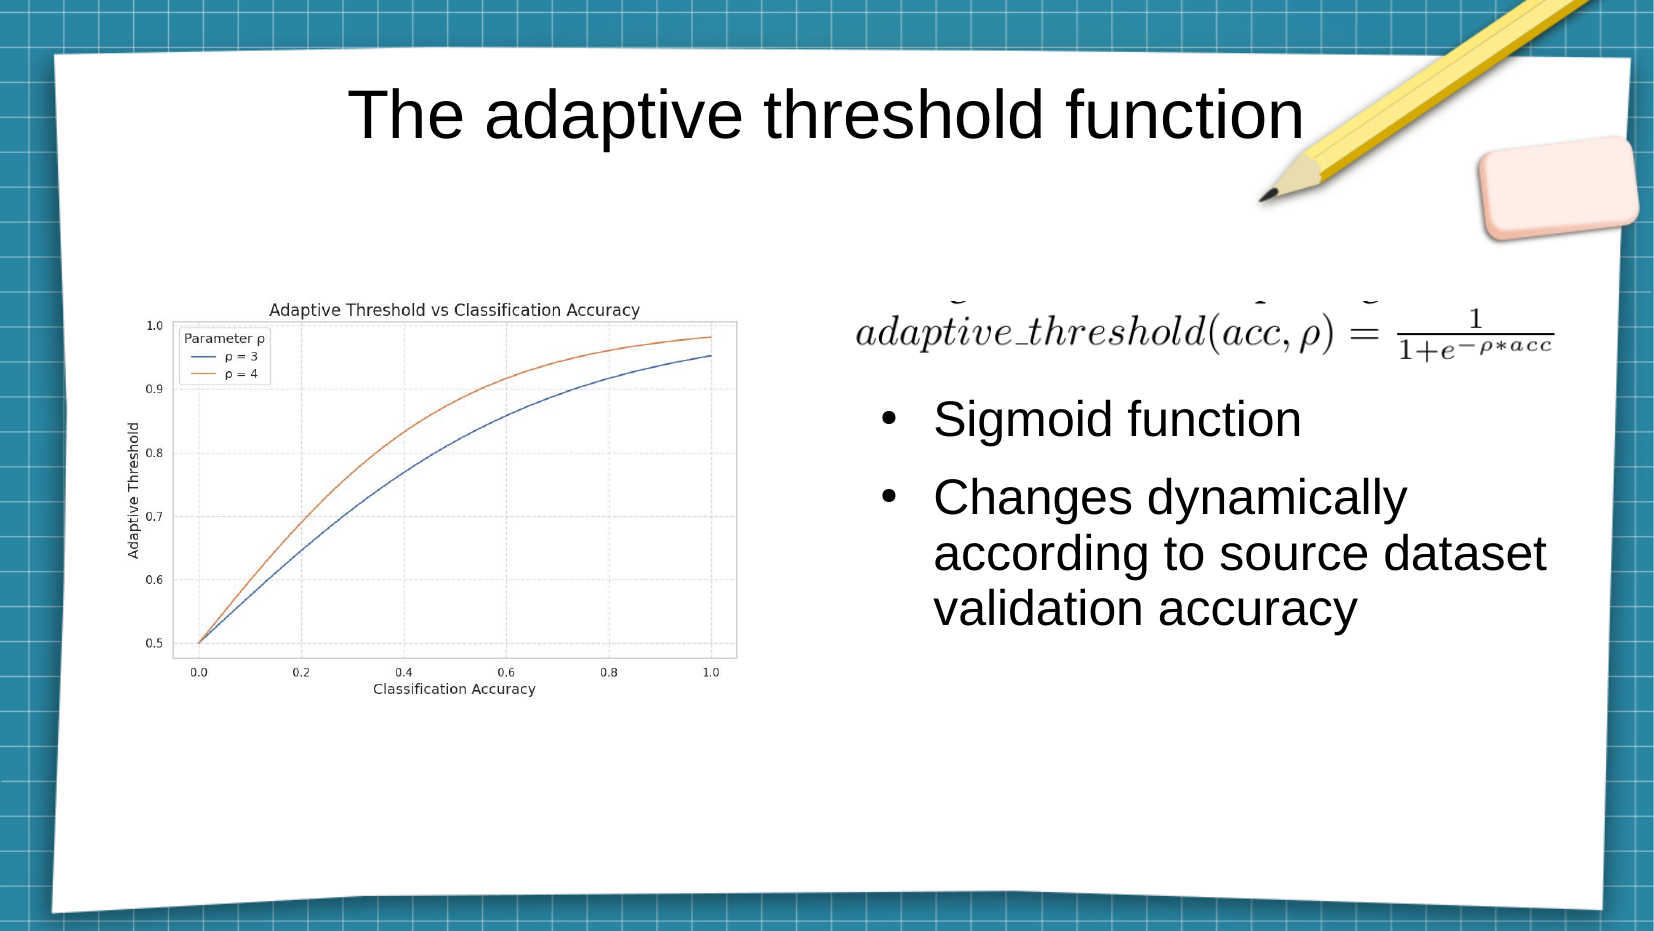

# The adaptive threshold function
Sigmoid function
Changes dynamically according to source dataset validation accuracy